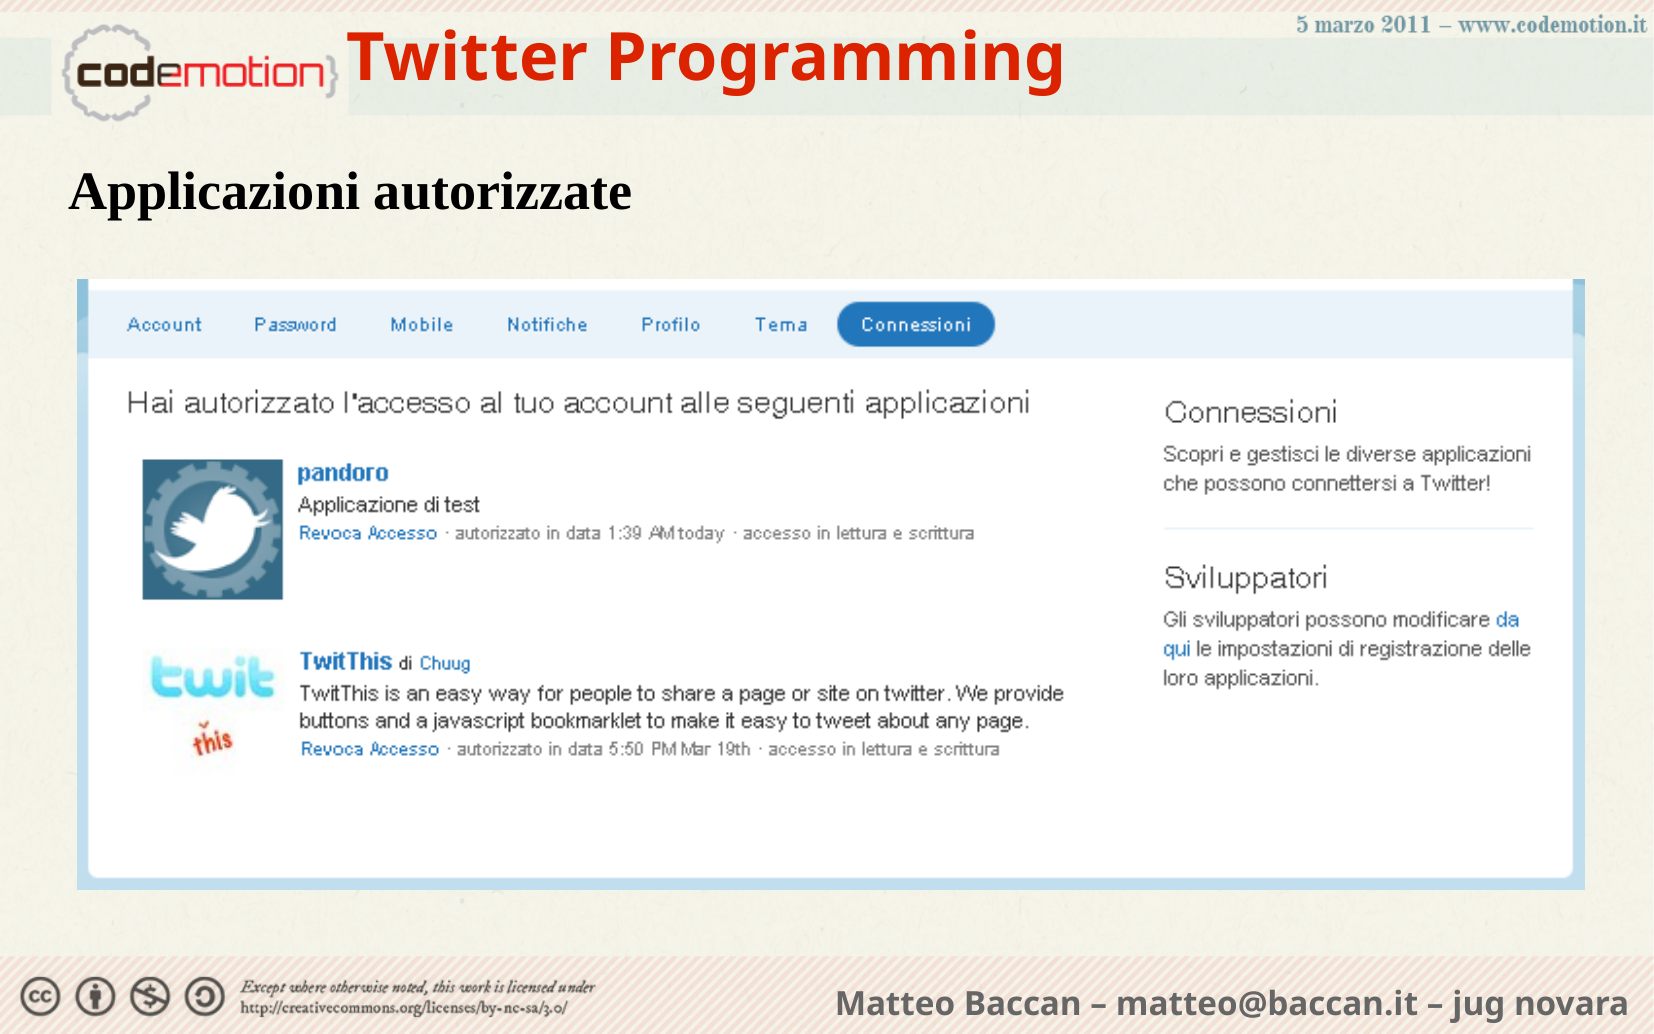

# Twitter Programming
Applicazioni autorizzate
14
Twitter Programming - Matteo Baccan - matteo@baccan.it